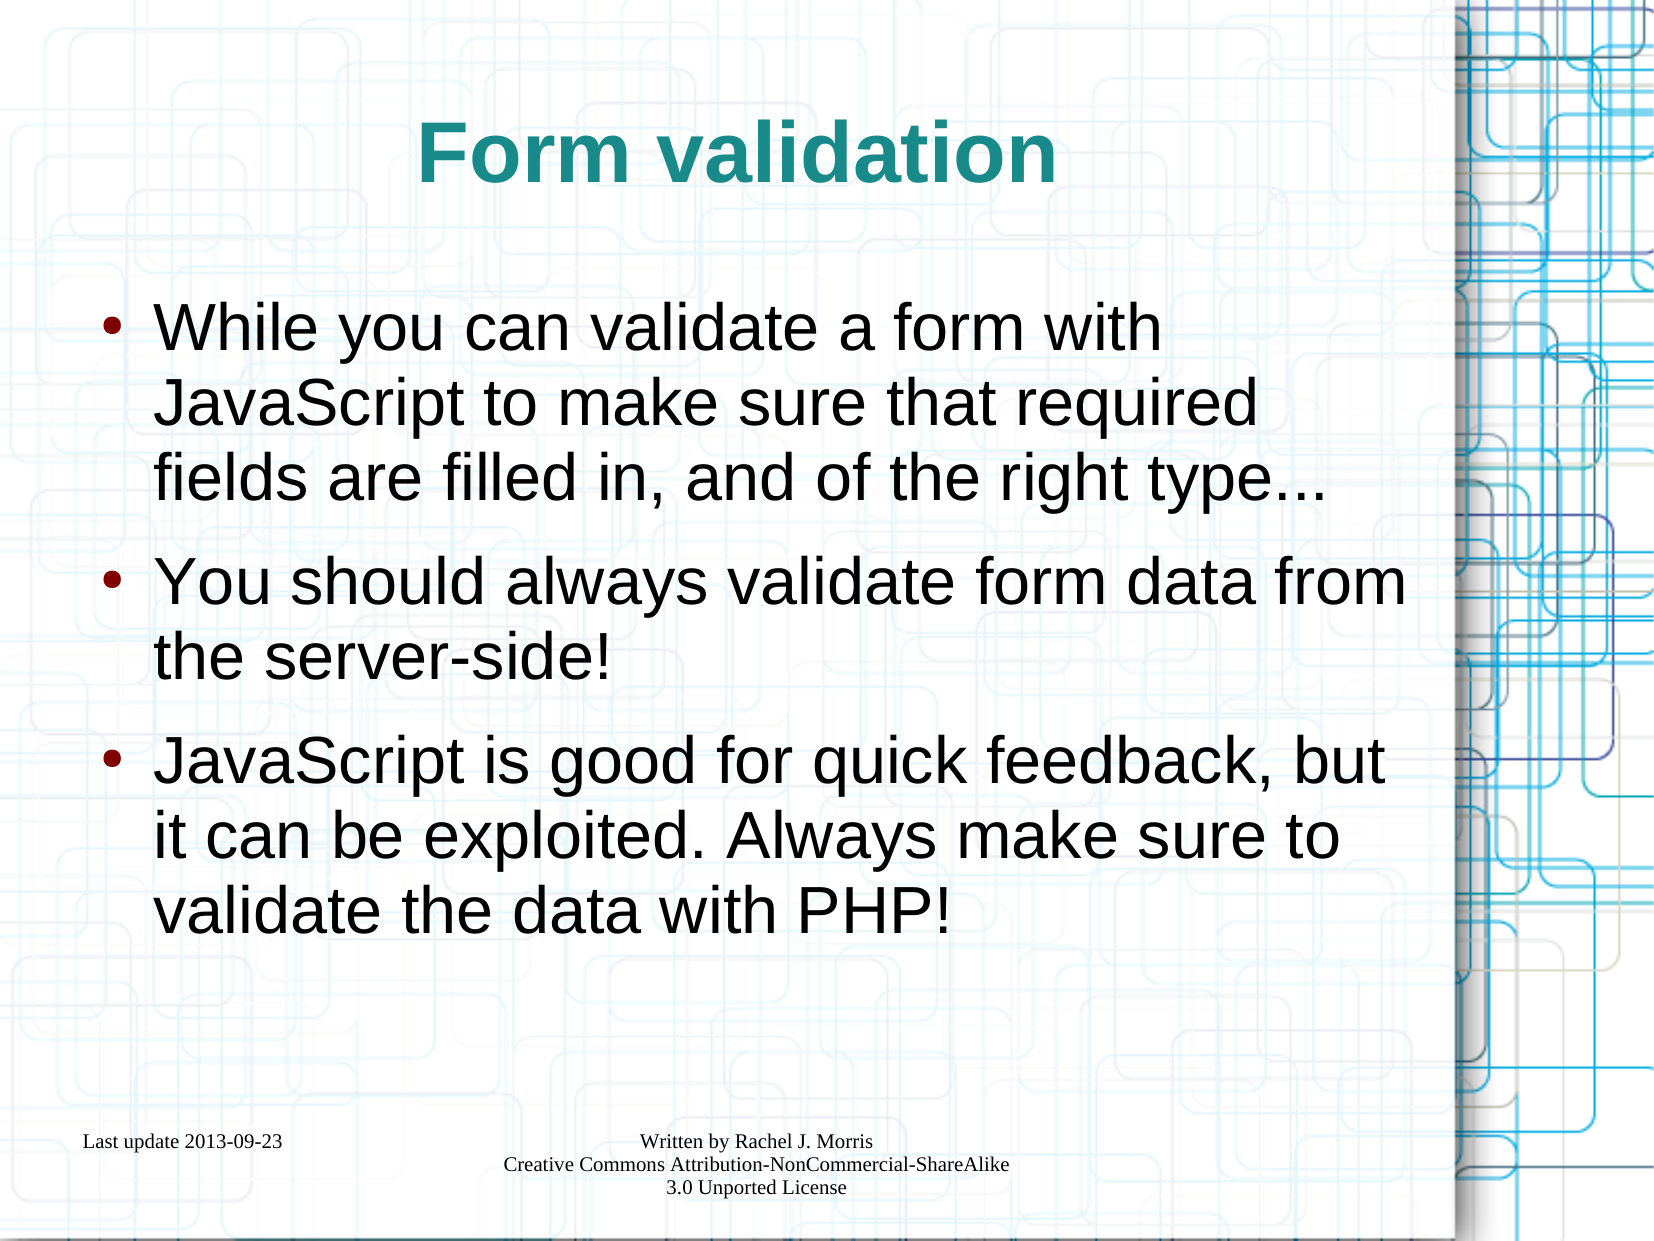

# Form validation
While you can validate a form with JavaScript to make sure that required fields are filled in, and of the right type...
You should always validate form data from the server-side!
JavaScript is good for quick feedback, but it can be exploited. Always make sure to validate the data with PHP!